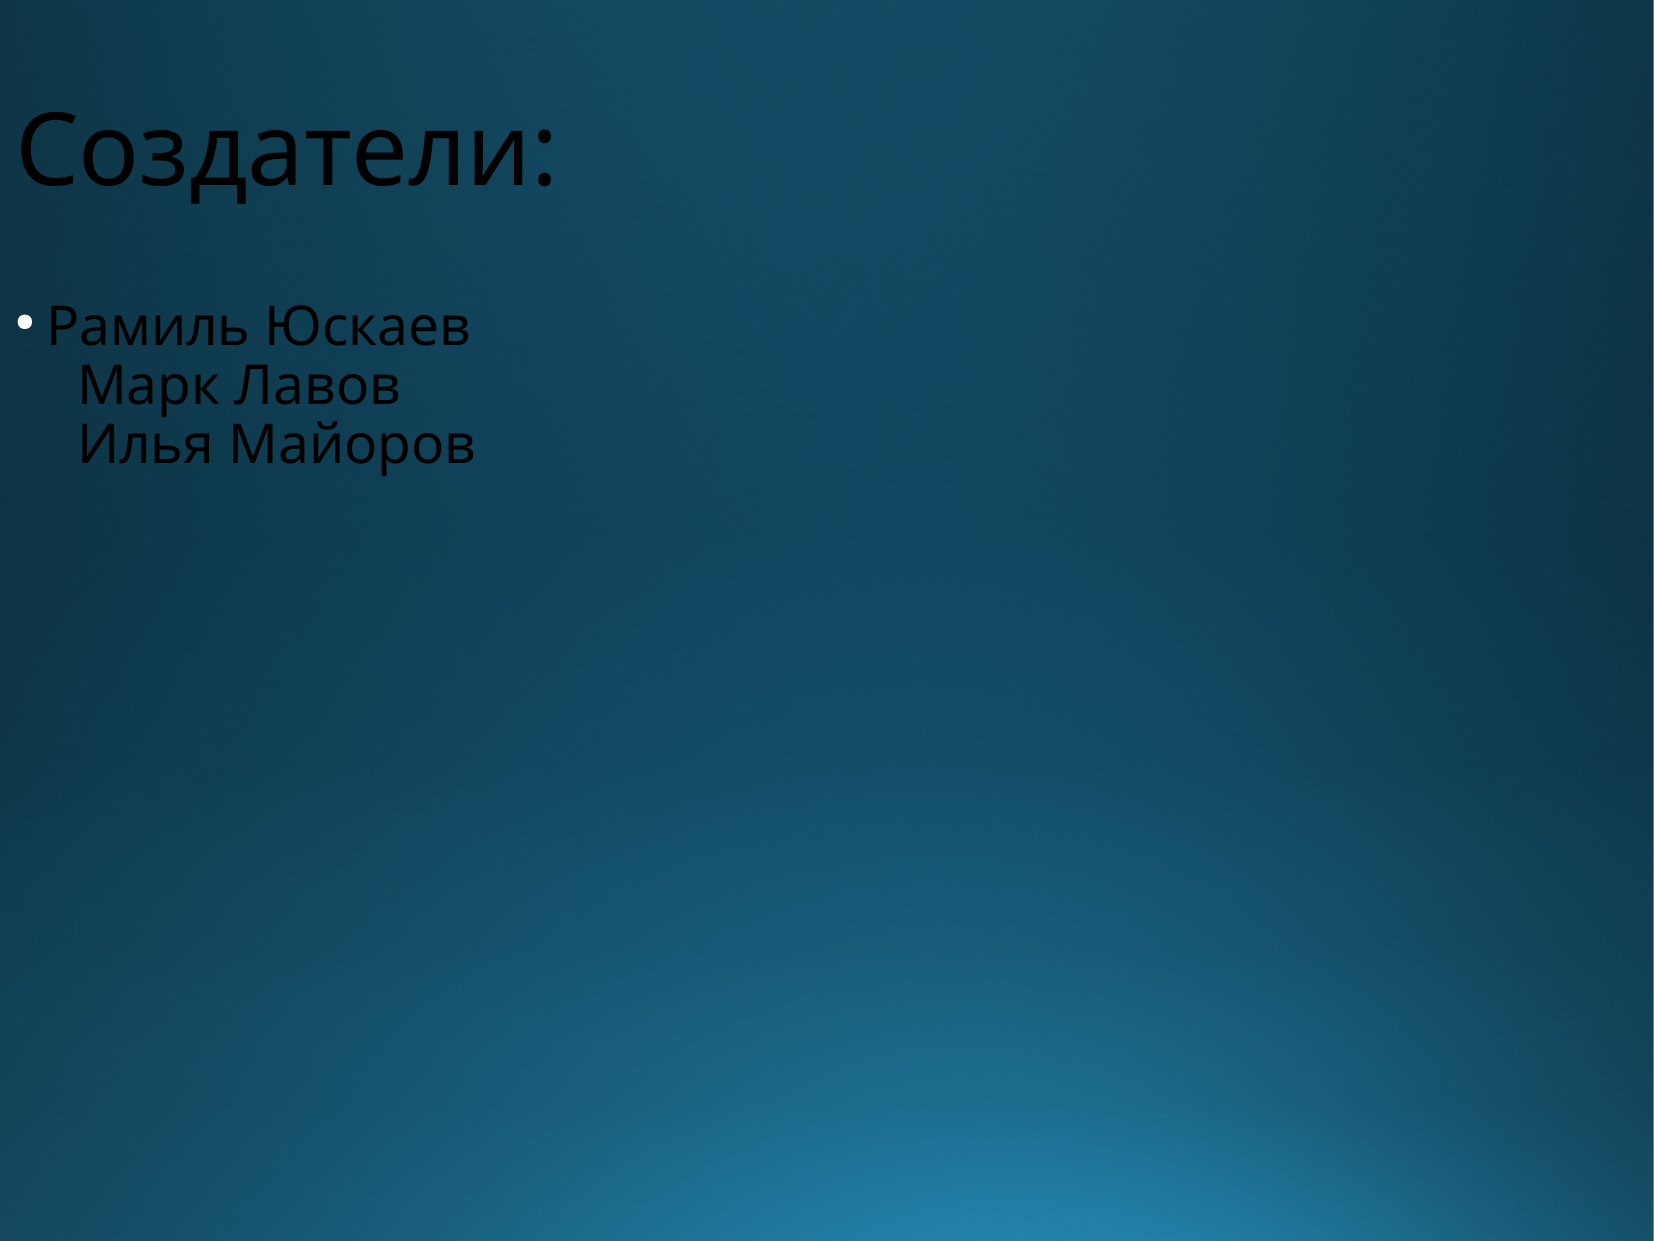

# Создатели:
Рамиль Юскаев
Марк Лавов
Илья Майоров